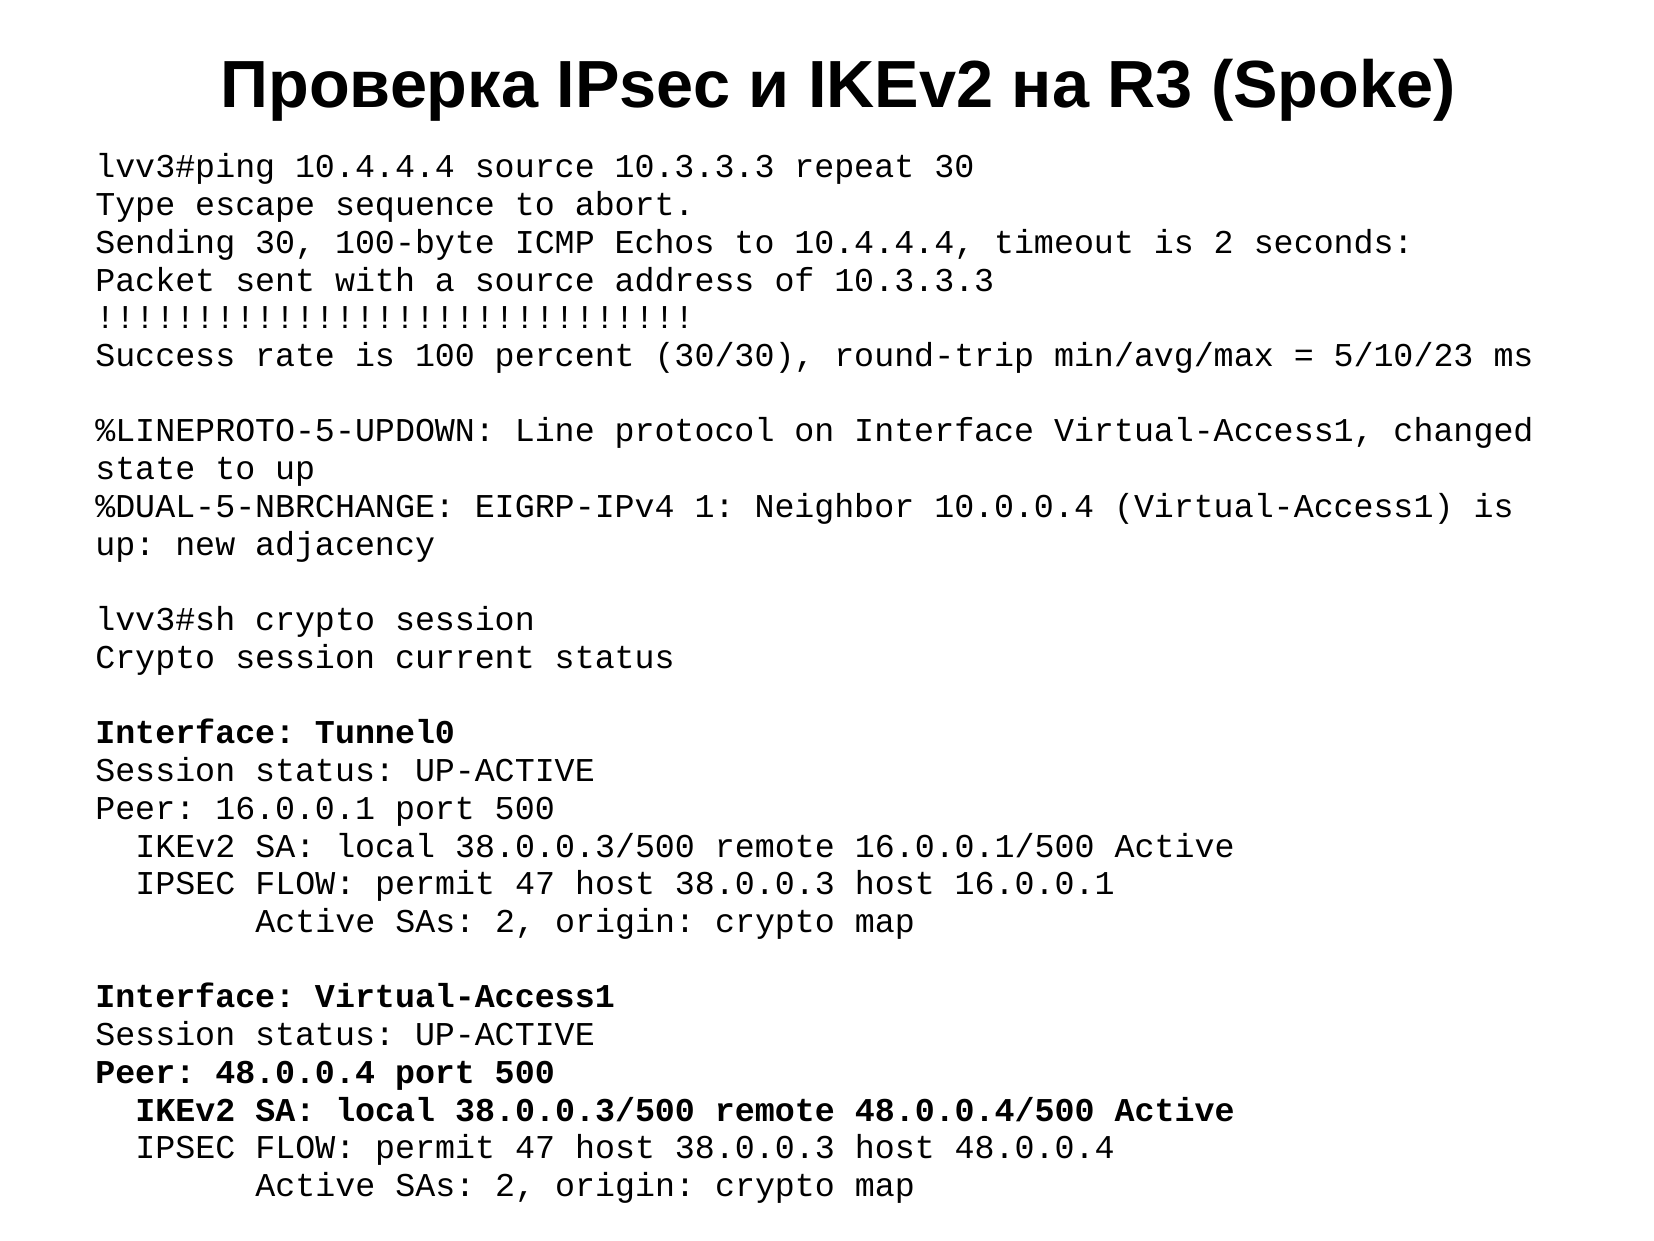

Проверка IPsec и IKEv2 на R3 (Spoke)
# lvv3#ping 10.4.4.4 source 10.3.3.3 repeat 30
Type escape sequence to abort.
Sending 30, 100-byte ICMP Echos to 10.4.4.4, timeout is 2 seconds:
Packet sent with a source address of 10.3.3.3
!!!!!!!!!!!!!!!!!!!!!!!!!!!!!!
Success rate is 100 percent (30/30), round-trip min/avg/max = 5/10/23 ms
%LINEPROTO-5-UPDOWN: Line protocol on Interface Virtual-Access1, changed state to up
%DUAL-5-NBRCHANGE: EIGRP-IPv4 1: Neighbor 10.0.0.4 (Virtual-Access1) is up: new adjacency
lvv3#sh crypto session
Crypto session current status
Interface: Tunnel0
Session status: UP-ACTIVE
Peer: 16.0.0.1 port 500
 IKEv2 SA: local 38.0.0.3/500 remote 16.0.0.1/500 Active
 IPSEC FLOW: permit 47 host 38.0.0.3 host 16.0.0.1
 Active SAs: 2, origin: crypto map
Interface: Virtual-Access1
Session status: UP-ACTIVE
Peer: 48.0.0.4 port 500
 IKEv2 SA: local 38.0.0.3/500 remote 48.0.0.4/500 Active
 IPSEC FLOW: permit 47 host 38.0.0.3 host 48.0.0.4
 Active SAs: 2, origin: crypto map